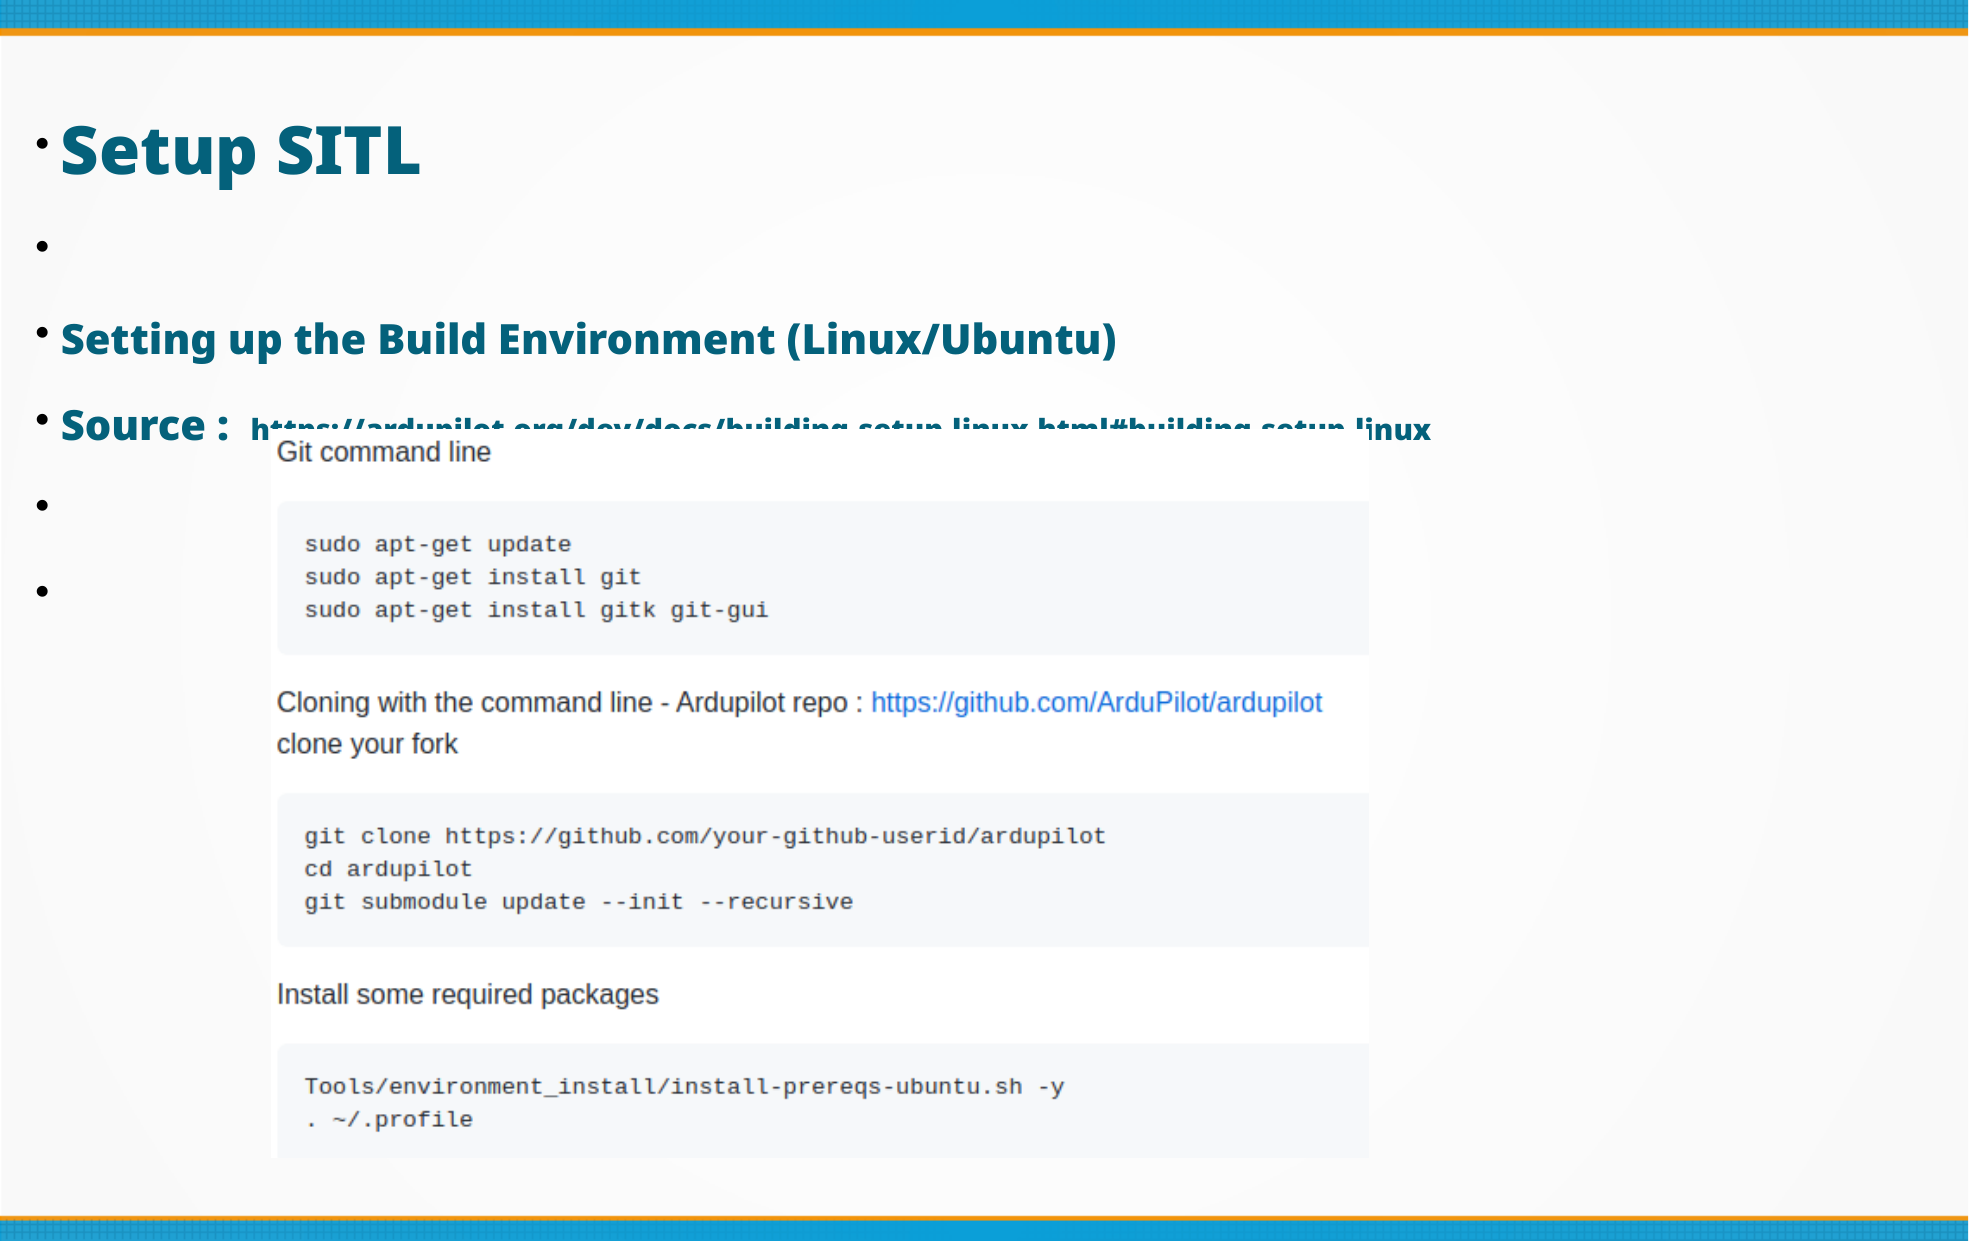

# Setup SITL
 Setting up the Build Environment (Linux/Ubuntu)
 Source : https://ardupilot.org/dev/docs/building-setup-linux.html#building-setup-linux